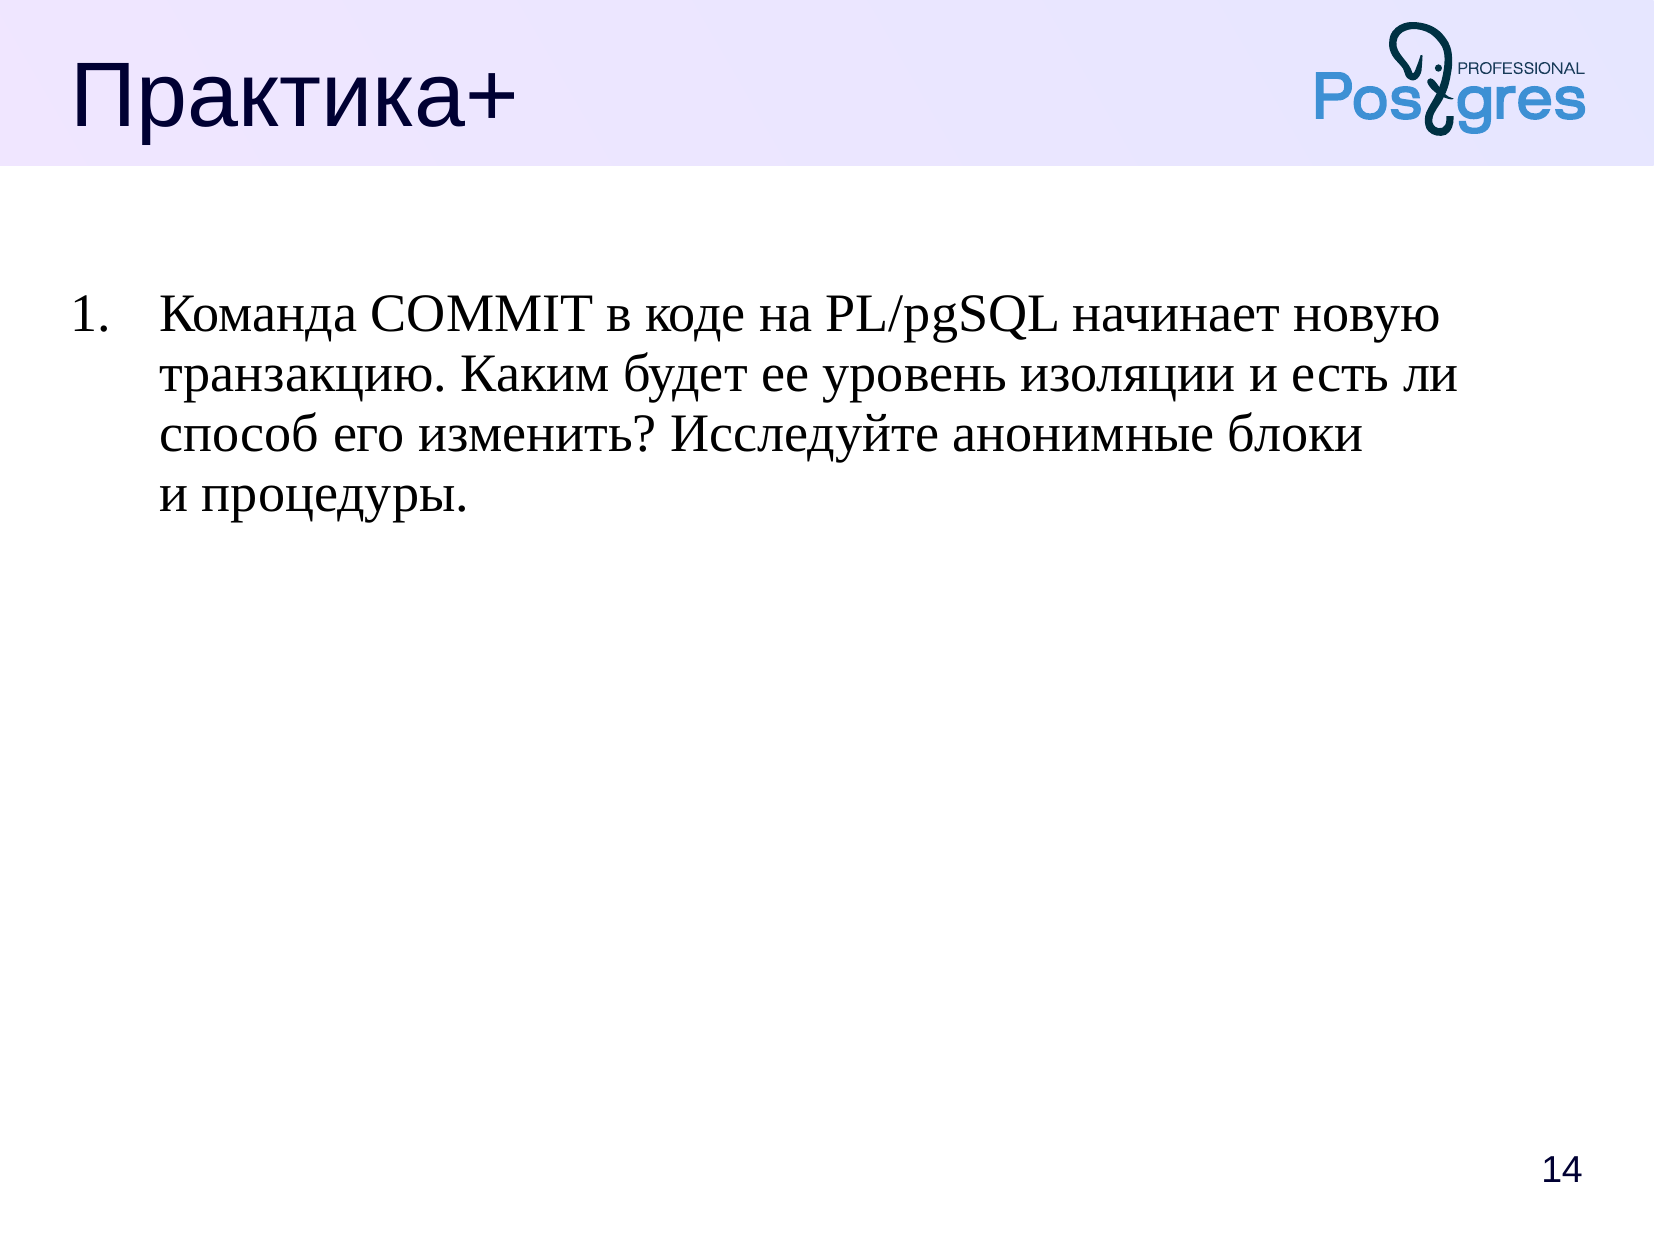

# Практика+
Команда COMMIT в коде на PL/pgSQL начинает новую транзакцию. Каким будет ее уровень изоляции и есть ли способ его изменить? Исследуйте анонимные блоки
и процедуры.